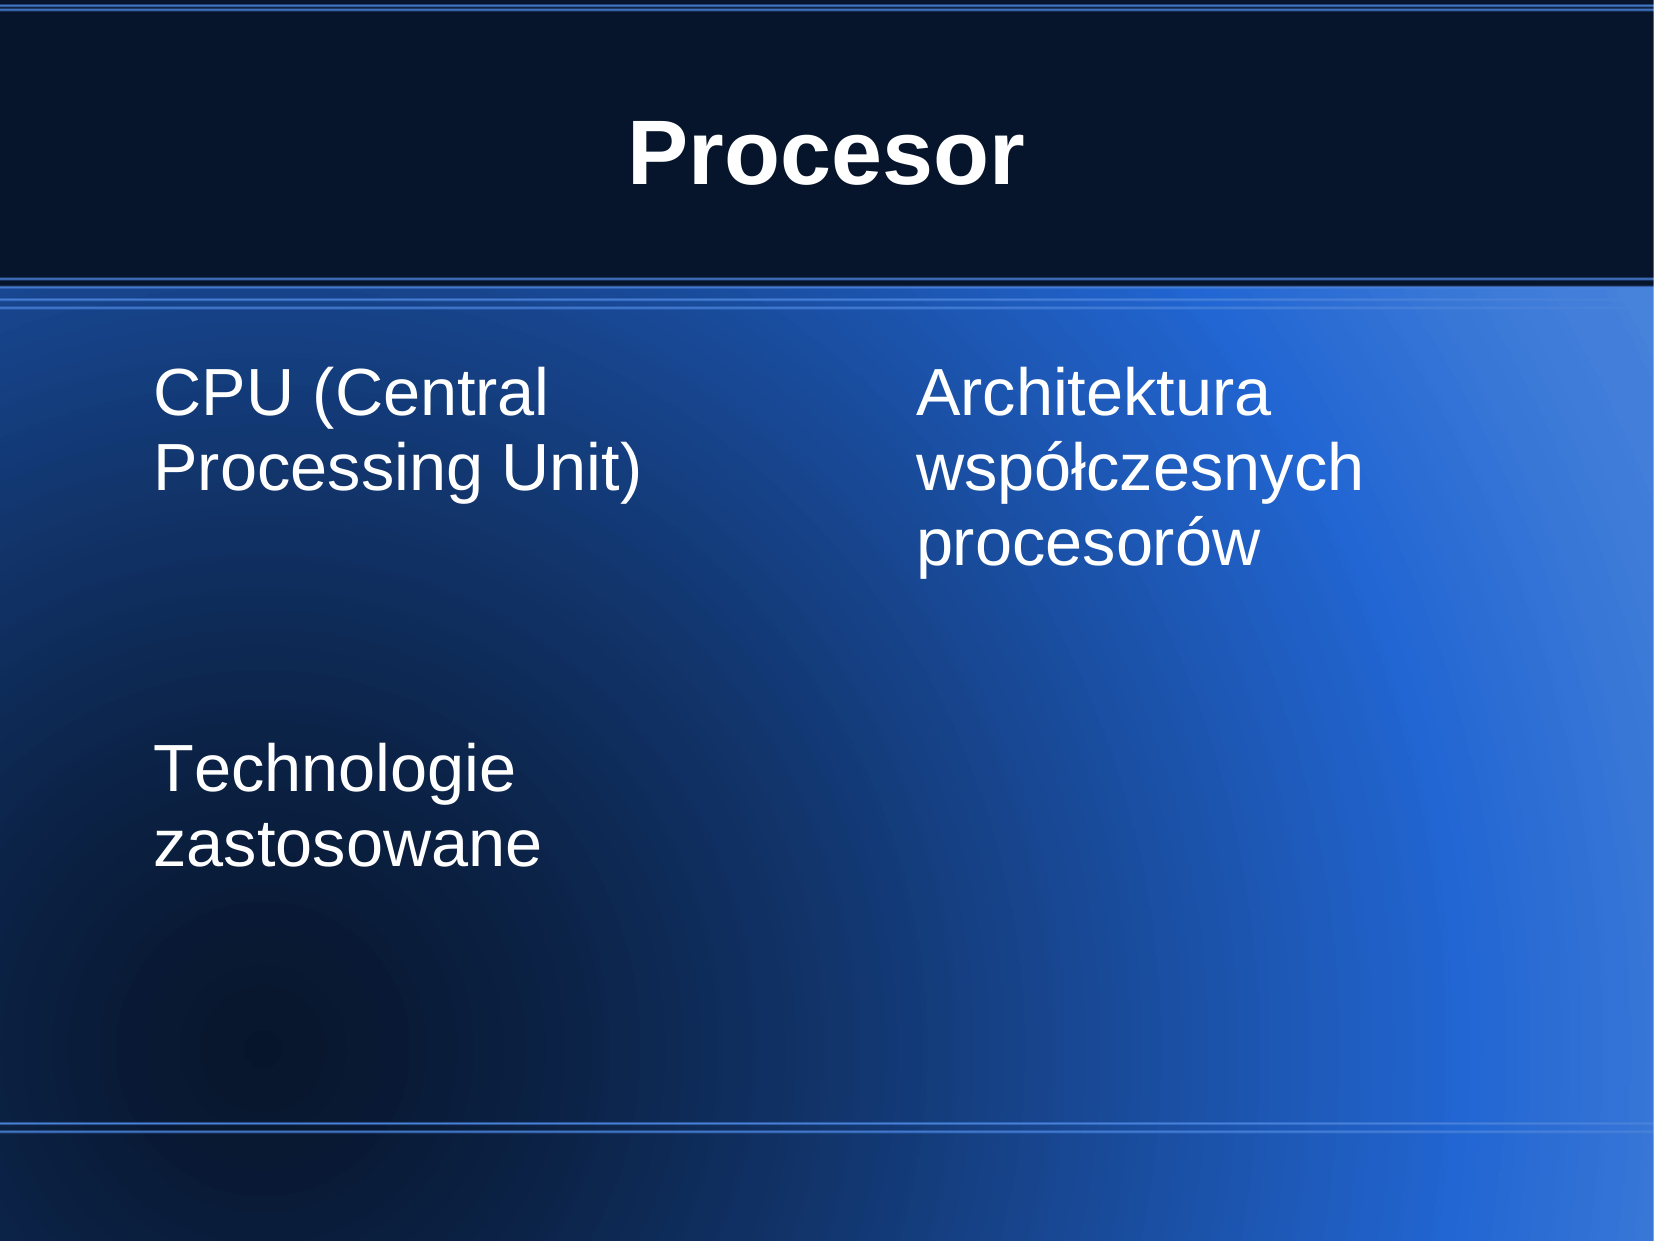

# Procesor
CPU (Central Processing Unit)
Architektura współczesnych procesorów
Technologie zastosowane